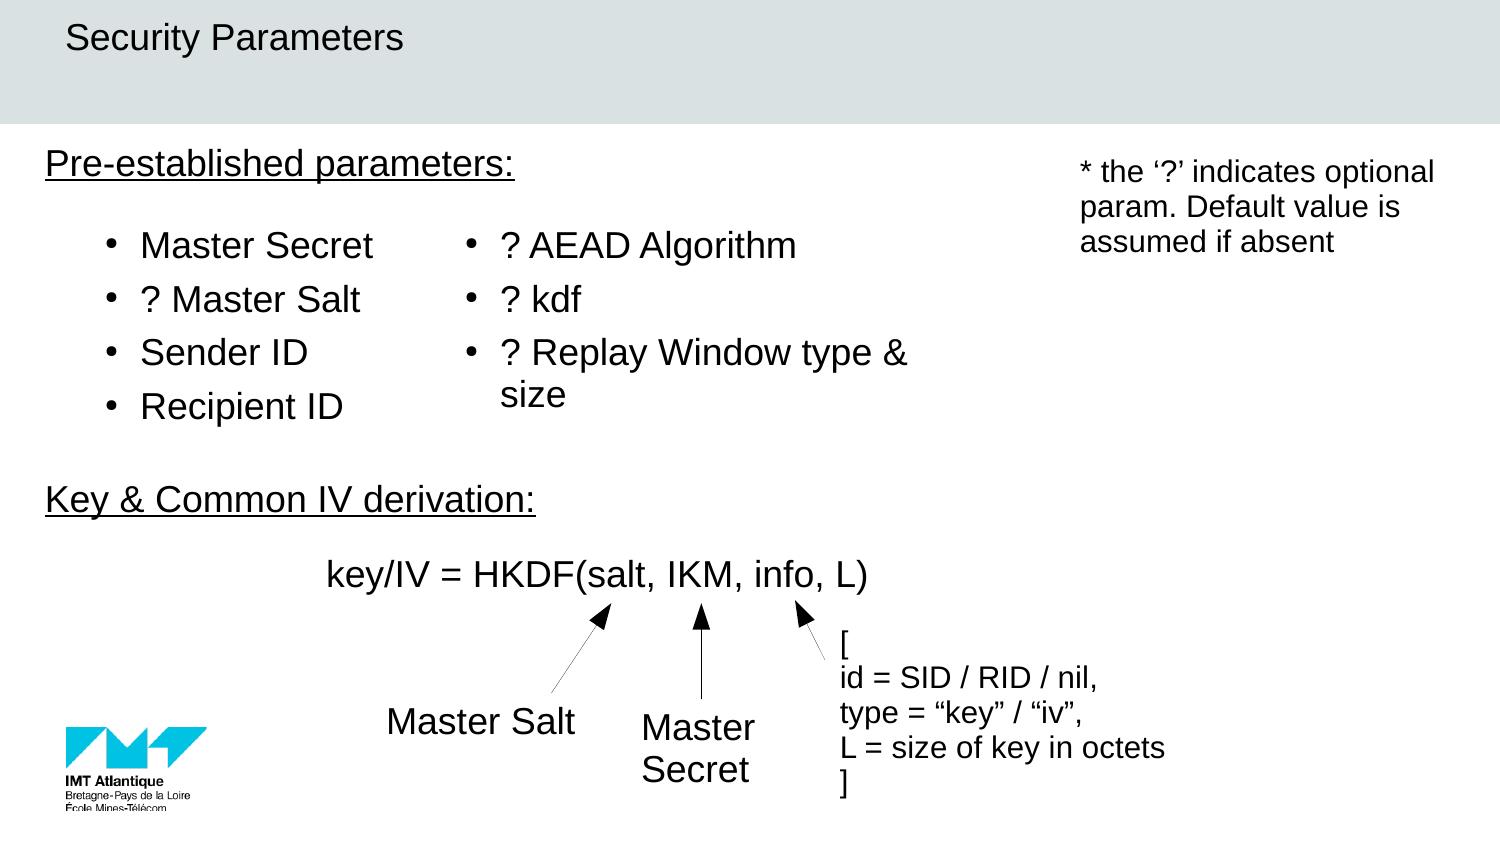

# Security Parameters
Pre-established parameters:
* the ‘?’ indicates optional param. Default value is assumed if absent
Master Secret
? Master Salt
Sender ID
Recipient ID
? AEAD Algorithm
? kdf
? Replay Window type & size
Key & Common IV derivation:
key/IV = HKDF(salt, IKM, info, L)
[
id = SID / RID / nil,
type = “key” / “iv”,
L = size of key in octets
]
Master Salt
Master Secret